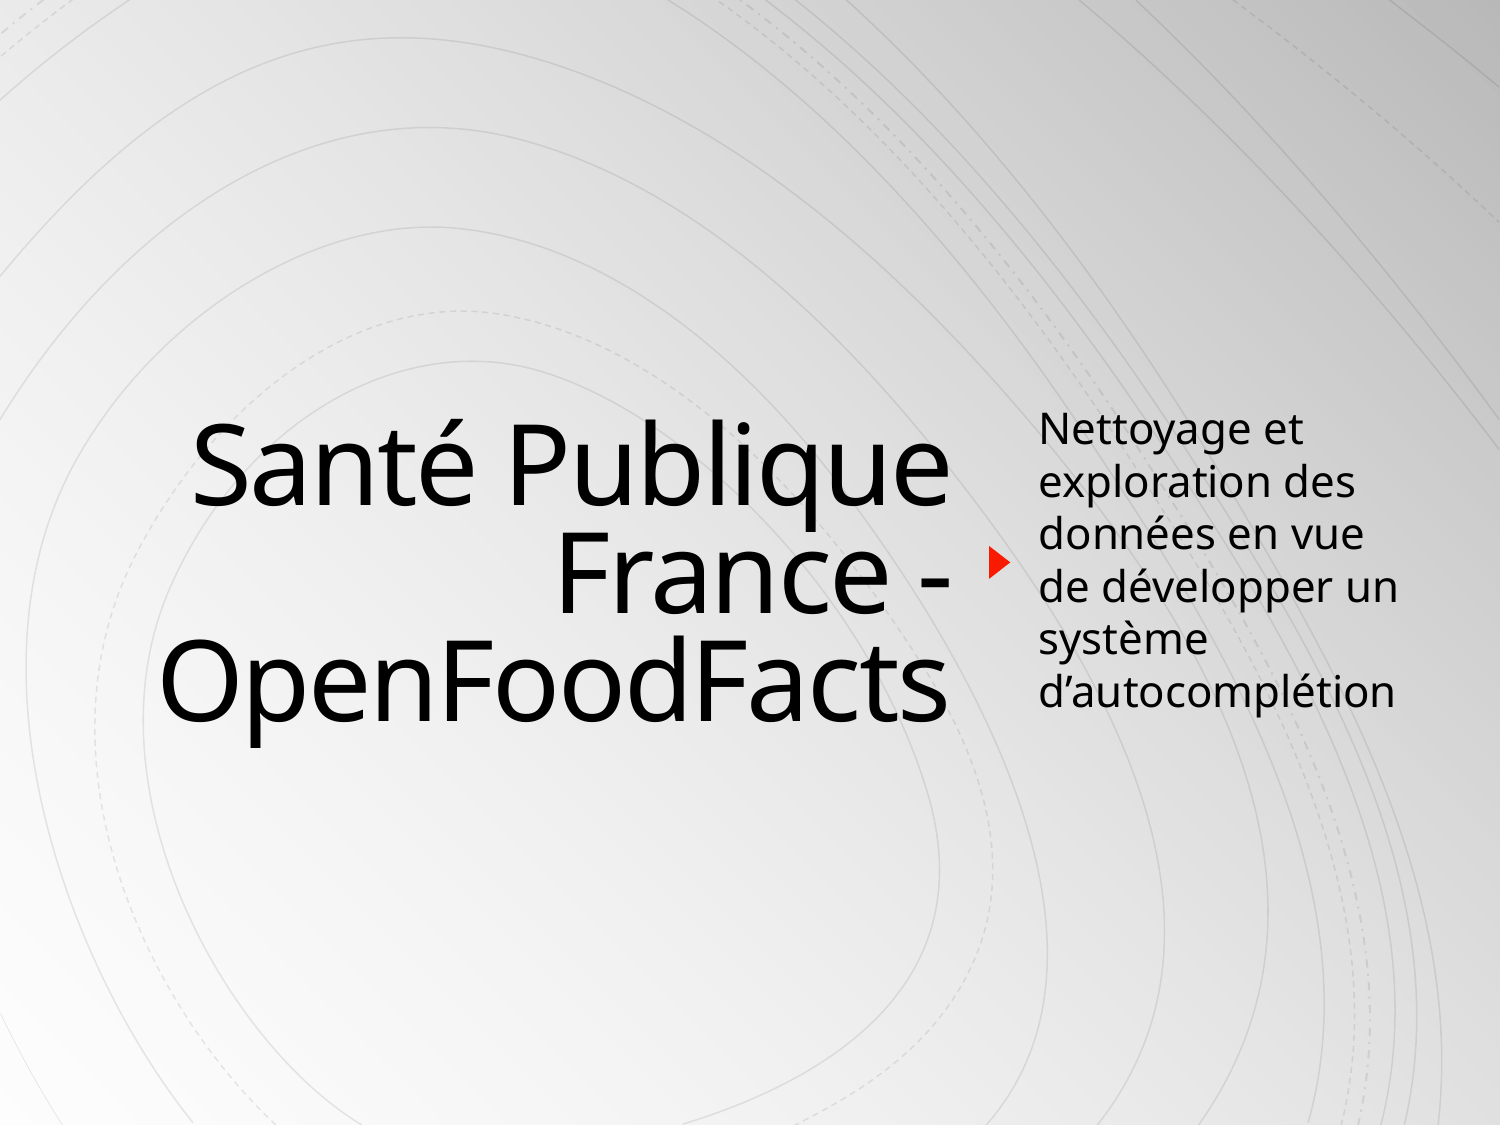

# Santé Publique France - OpenFoodFacts
Nettoyage et exploration des données en vue de développer un système d’autocomplétion